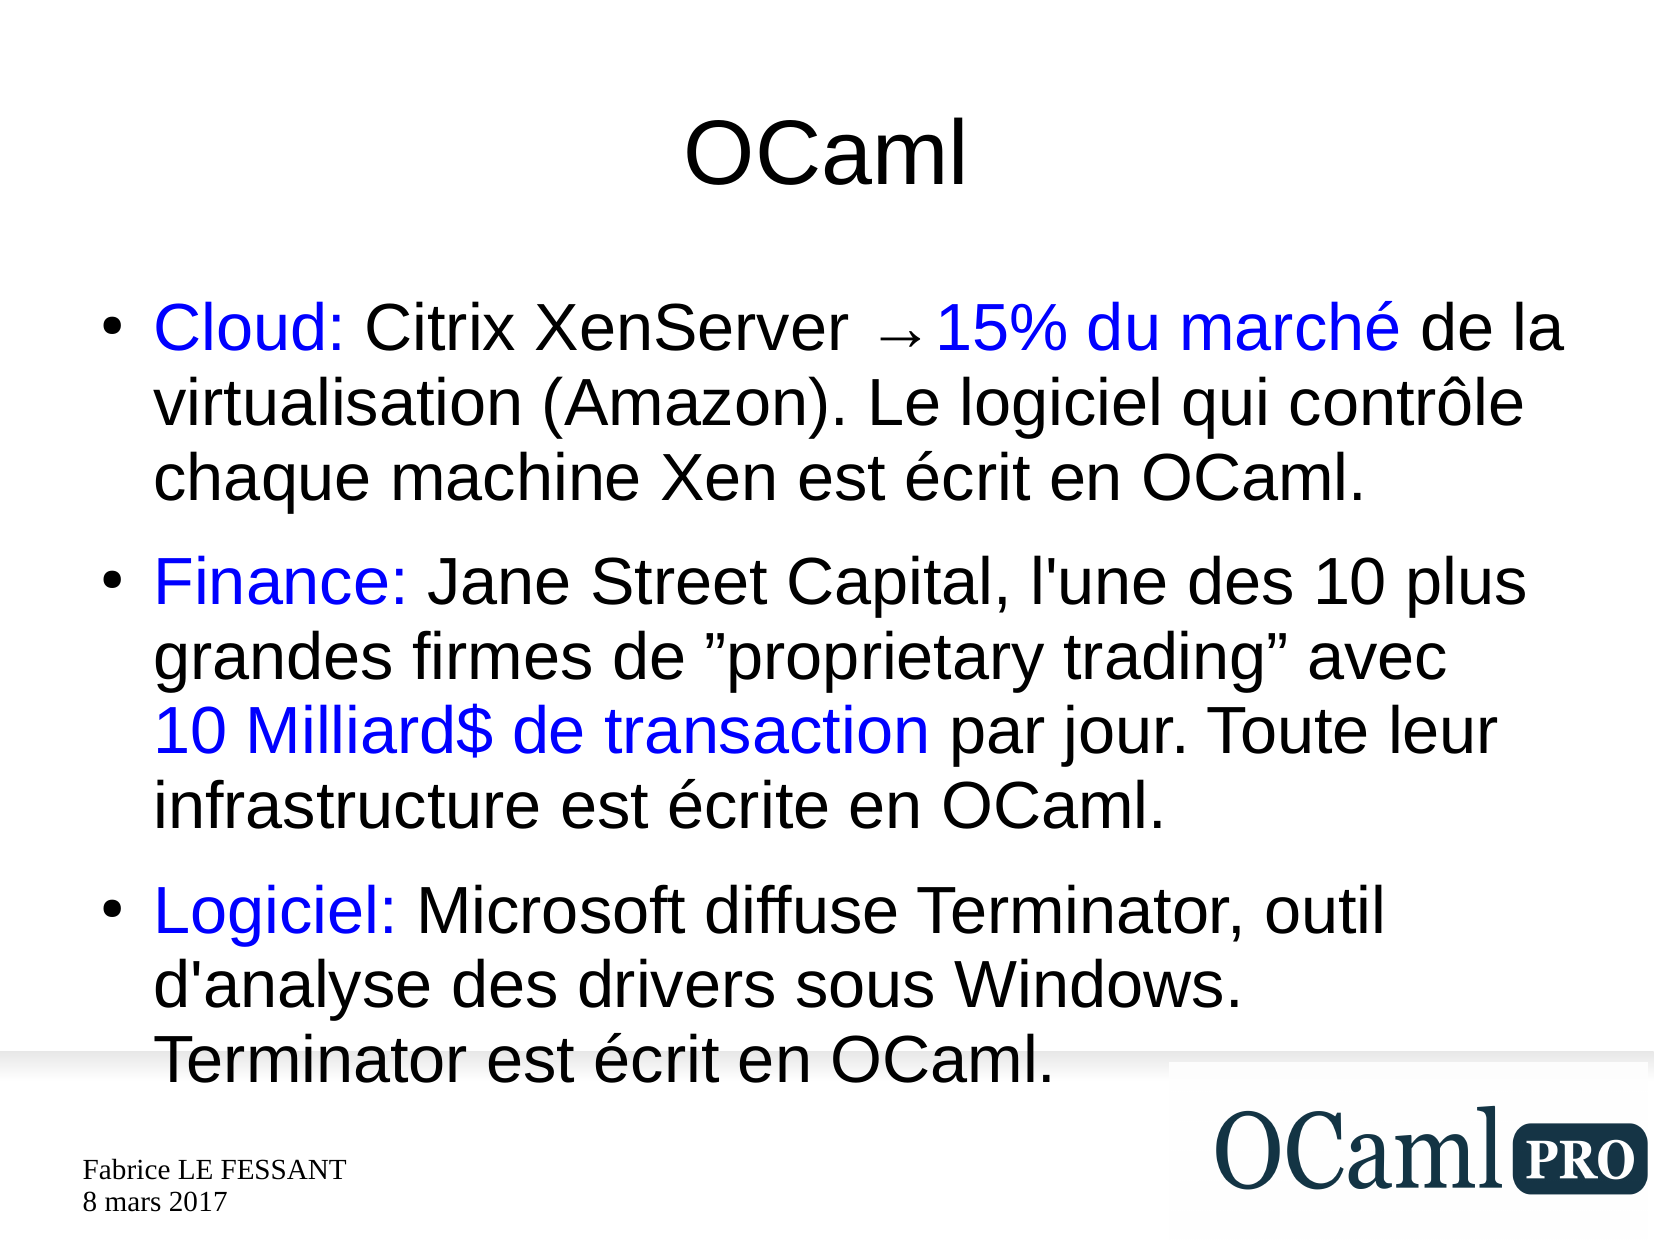

# OCaml
Cloud: Citrix XenServer →15% du marché de la virtualisation (Amazon). Le logiciel qui contrôle chaque machine Xen est écrit en OCaml.
Finance: Jane Street Capital, l'une des 10 plus grandes firmes de ”proprietary trading” avec	 10 Milliard$ de transaction par jour. Toute leur infrastructure est écrite en OCaml.
Logiciel: Microsoft diffuse Terminator, outil d'analyse des drivers sous Windows. Terminator est écrit en OCaml.